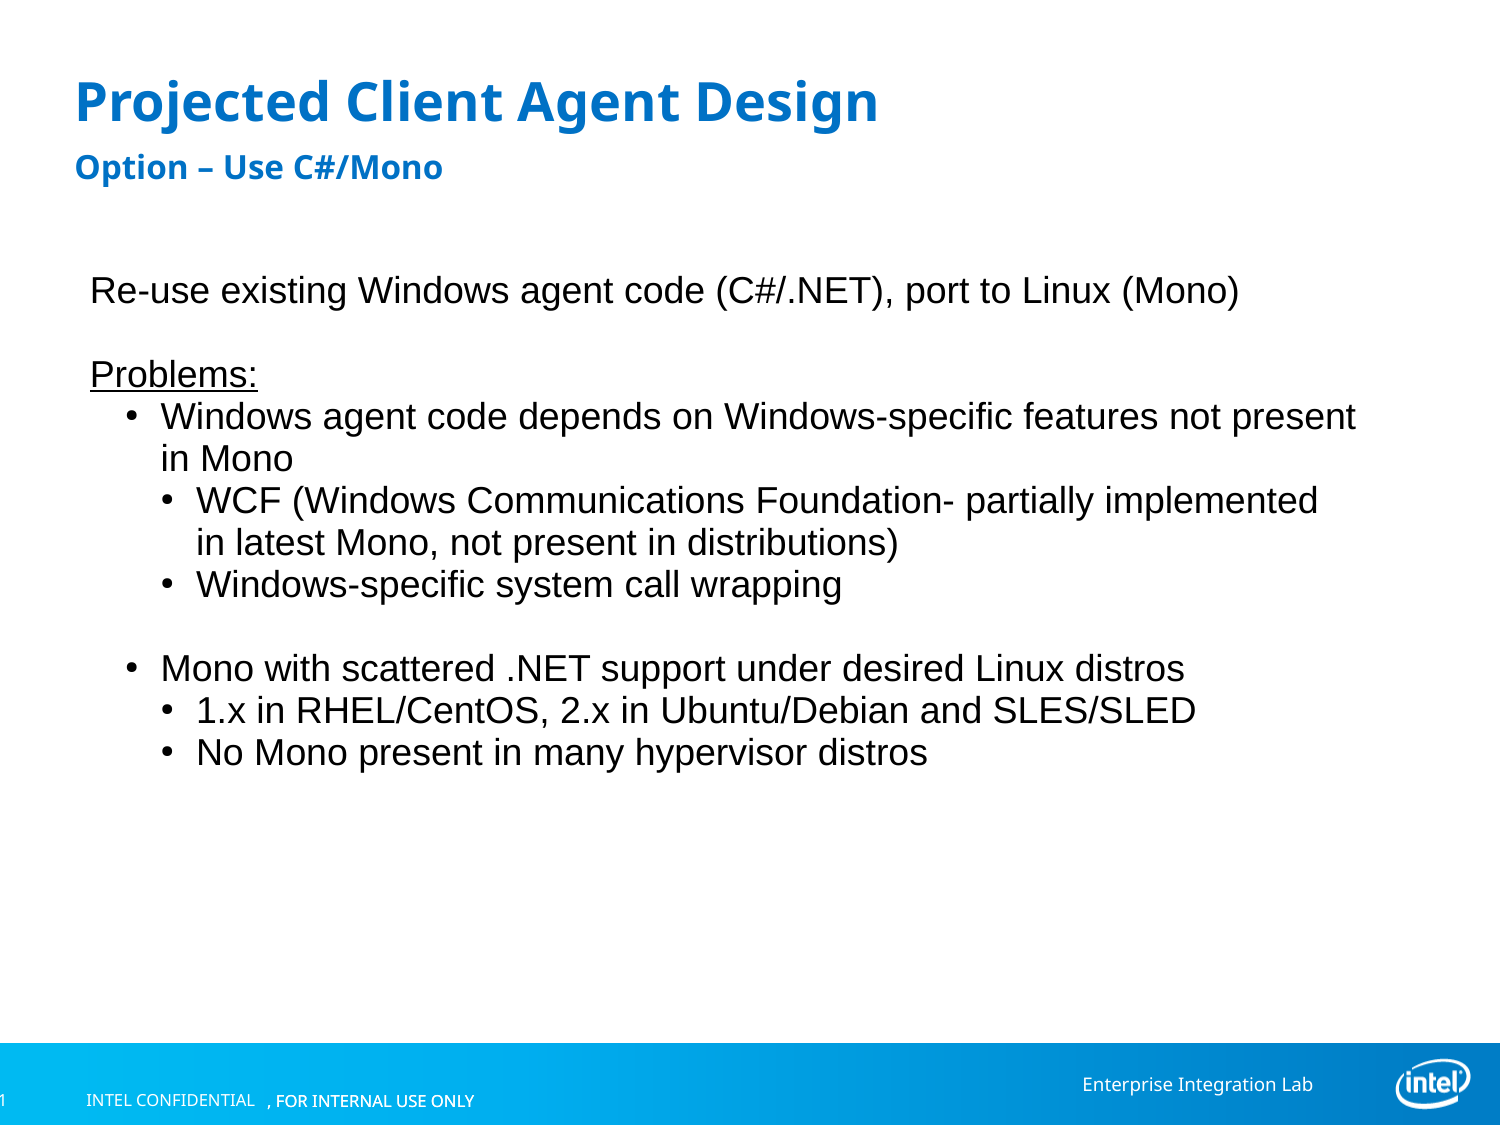

# Projected Client Agent Design Option – Use C#/Mono
Re-use existing Windows agent code (C#/.NET), port to Linux (Mono)
Problems:
Windows agent code depends on Windows-specific features not present
in Mono
WCF (Windows Communications Foundation- partially implemented
in latest Mono, not present in distributions)
Windows-specific system call wrapping
Mono with scattered .NET support under desired Linux distros
1.x in RHEL/CentOS, 2.x in Ubuntu/Debian and SLES/SLED
No Mono present in many hypervisor distros